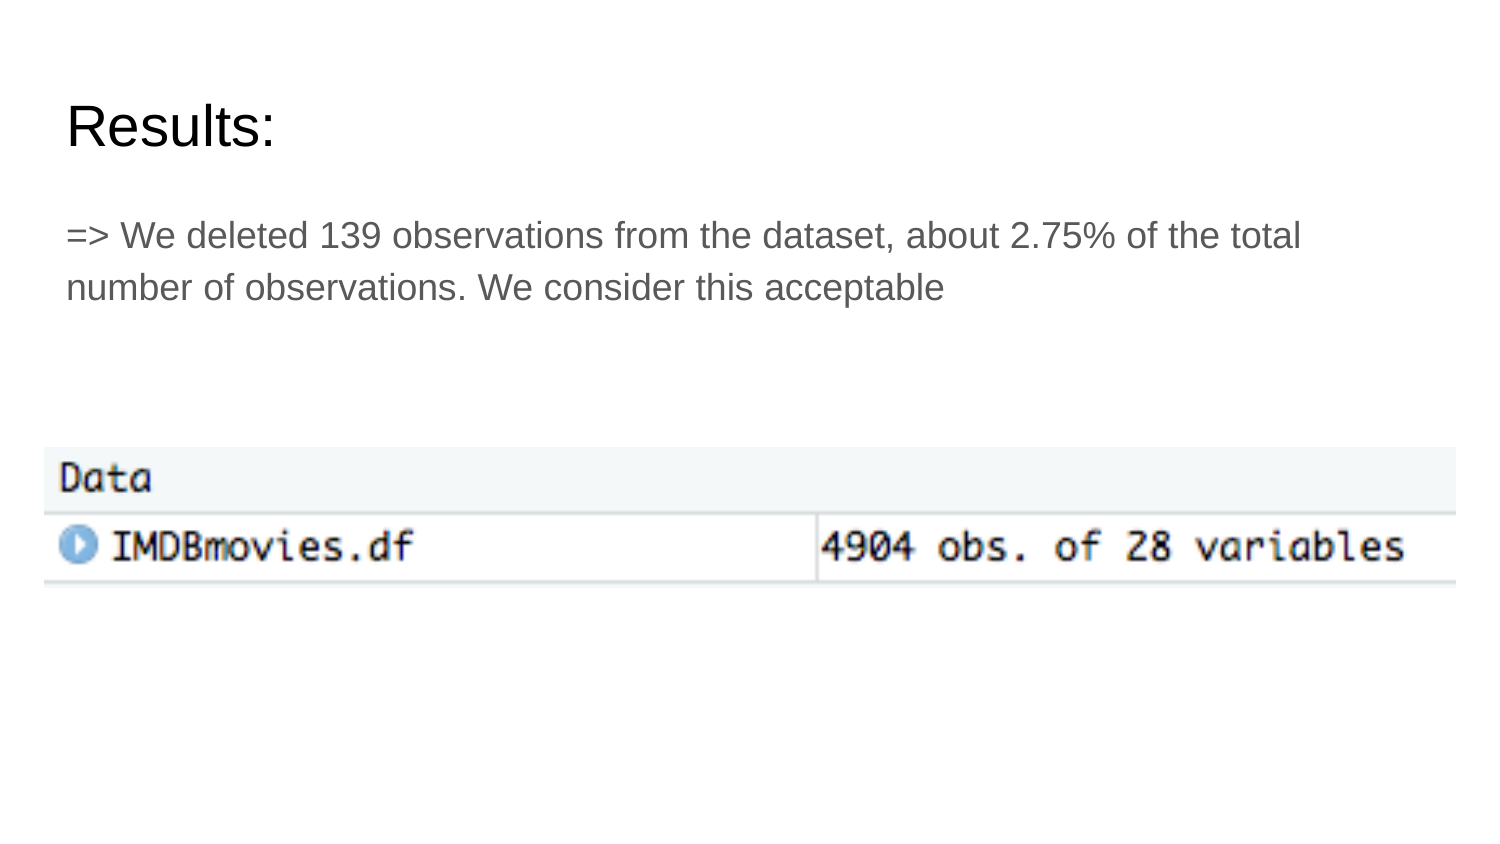

# Results:
=> We deleted 139 observations from the dataset, about 2.75% of the total number of observations. We consider this acceptable